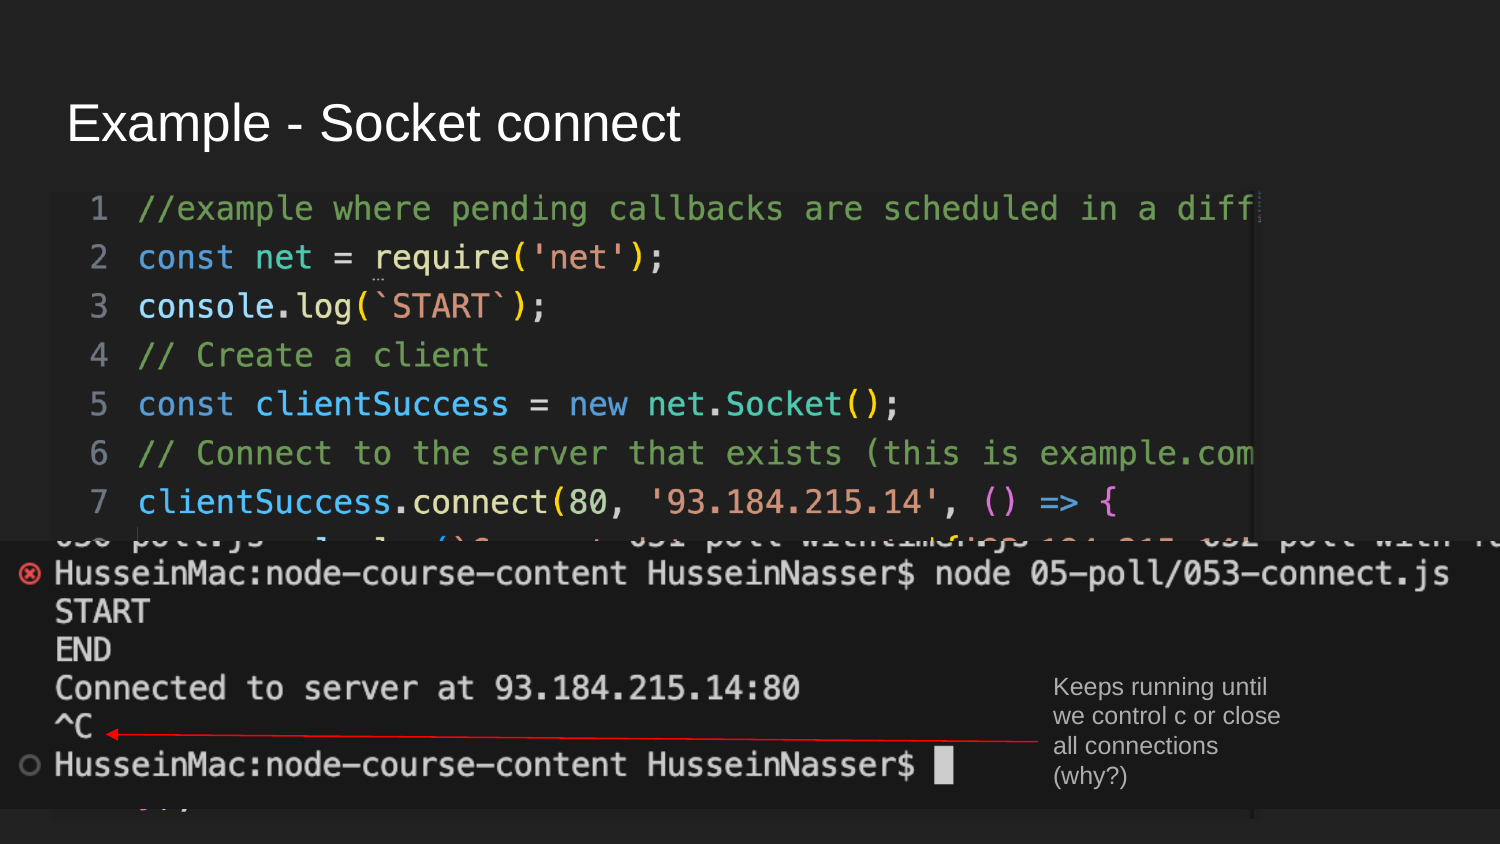

# Example - Socket connect
Keeps running until we control c or close all connections (why?)